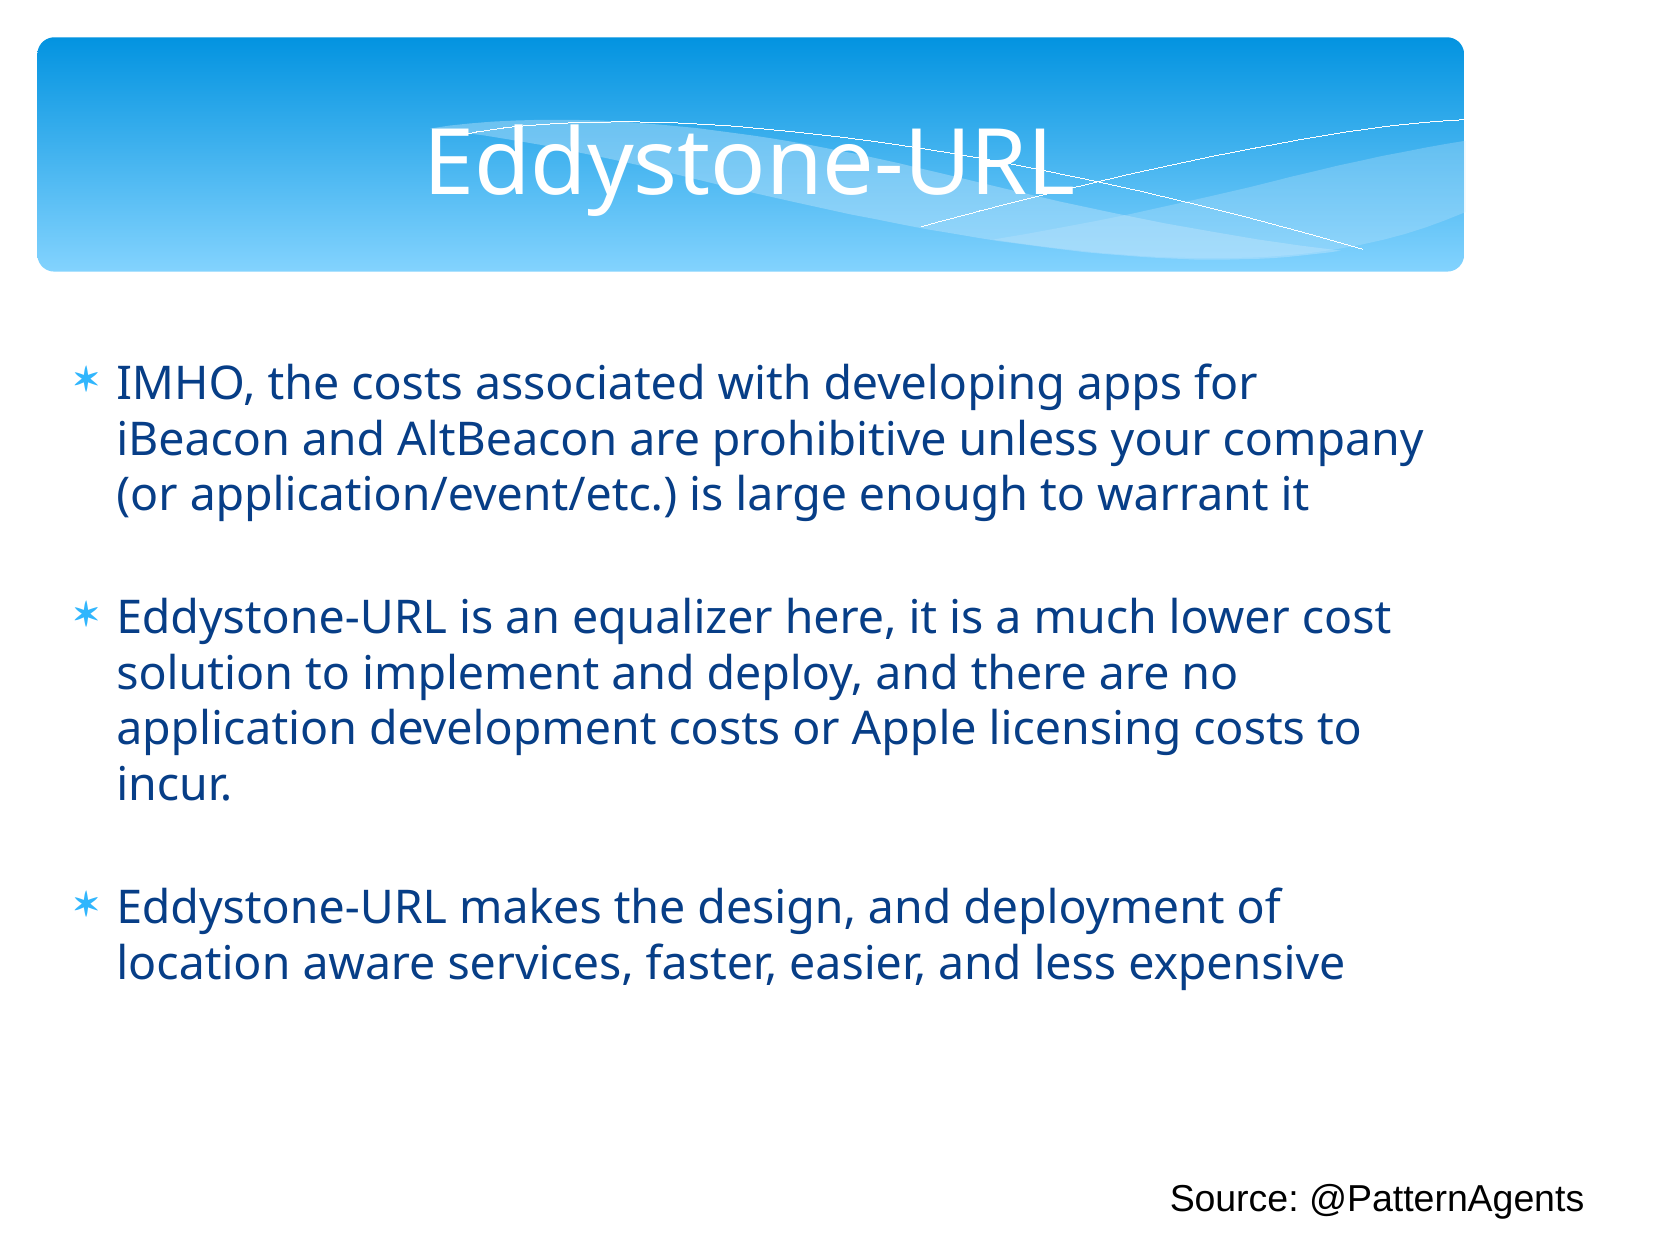

# Eddystone-URL
IMHO, the costs associated with developing apps for iBeacon and AltBeacon are prohibitive unless your company (or application/event/etc.) is large enough to warrant it
Eddystone-URL is an equalizer here, it is a much lower cost solution to implement and deploy, and there are no application development costs or Apple licensing costs to incur.
Eddystone-URL makes the design, and deployment of location aware services, faster, easier, and less expensive
Source: @PatternAgents